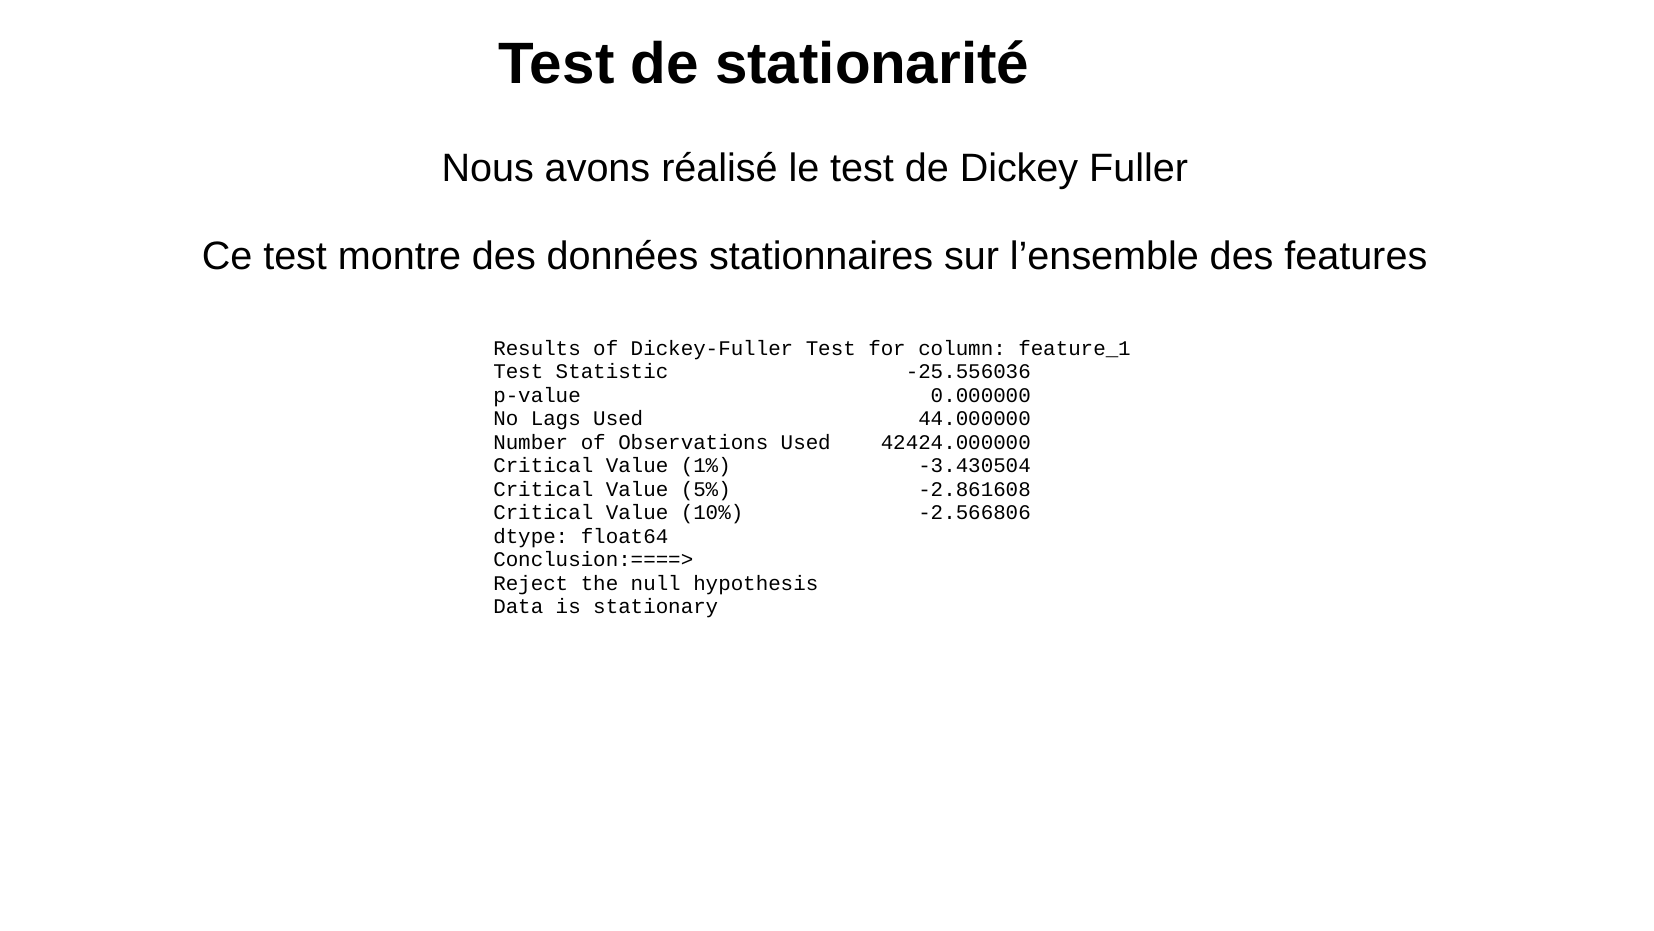

Test de stationarité
# Nous avons réalisé le test de Dickey Fuller
Ce test montre des données stationnaires sur l’ensemble des features
Results of Dickey-Fuller Test for column: feature_1
Test Statistic -25.556036
p-value 0.000000
No Lags Used 44.000000
Number of Observations Used 42424.000000
Critical Value (1%) -3.430504
Critical Value (5%) -2.861608
Critical Value (10%) -2.566806
dtype: float64
Conclusion:====>
Reject the null hypothesis
Data is stationary